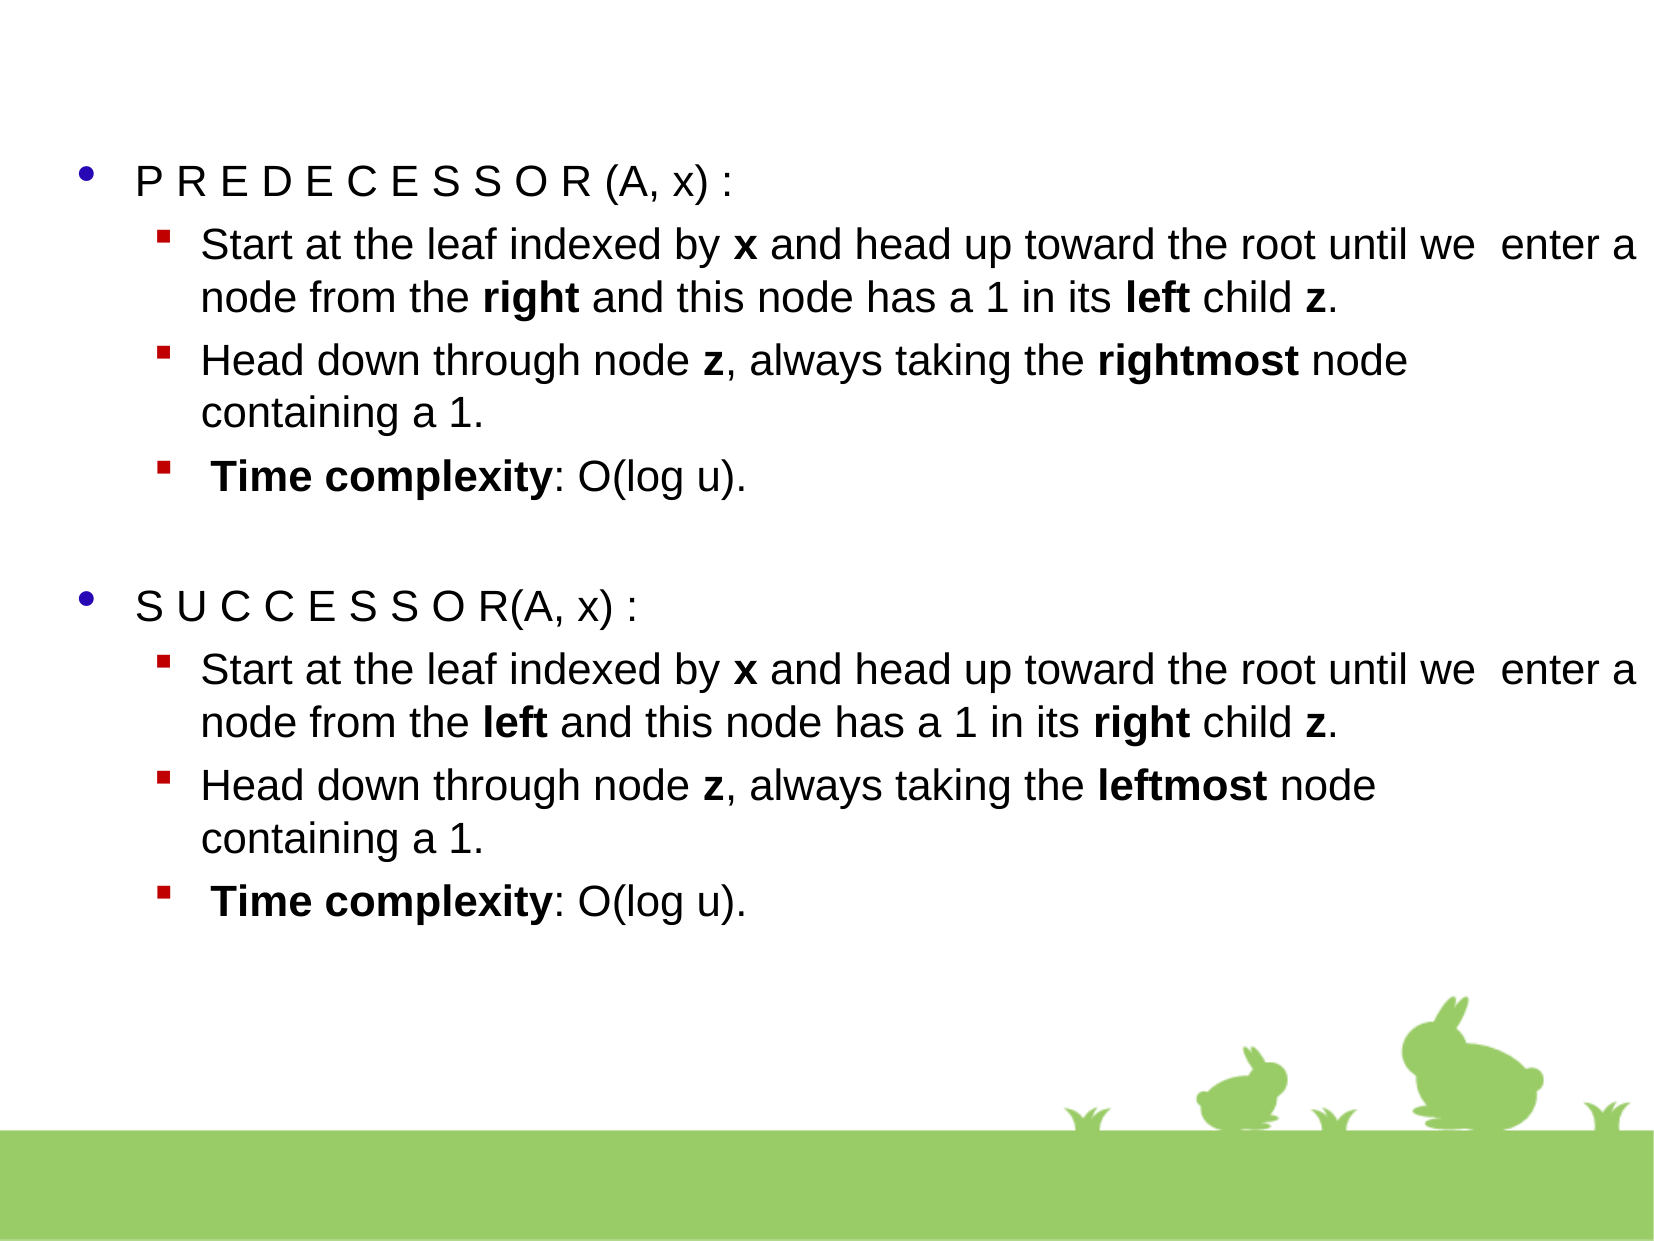

P R E D E C E S S O R (A, x) :
Start at the leaf indexed by x and head up toward the root until we enter a node from the right and this node has a 1 in its left child z.
Head down through node z, always taking the rightmost node
containing a 1.
Time complexity: O(log u).
S U C C E S S O R(A, x) :
Start at the leaf indexed by x and head up toward the root until we enter a node from the left and this node has a 1 in its right child z.
Head down through node z, always taking the leftmost node
containing a 1.
Time complexity: O(log u).